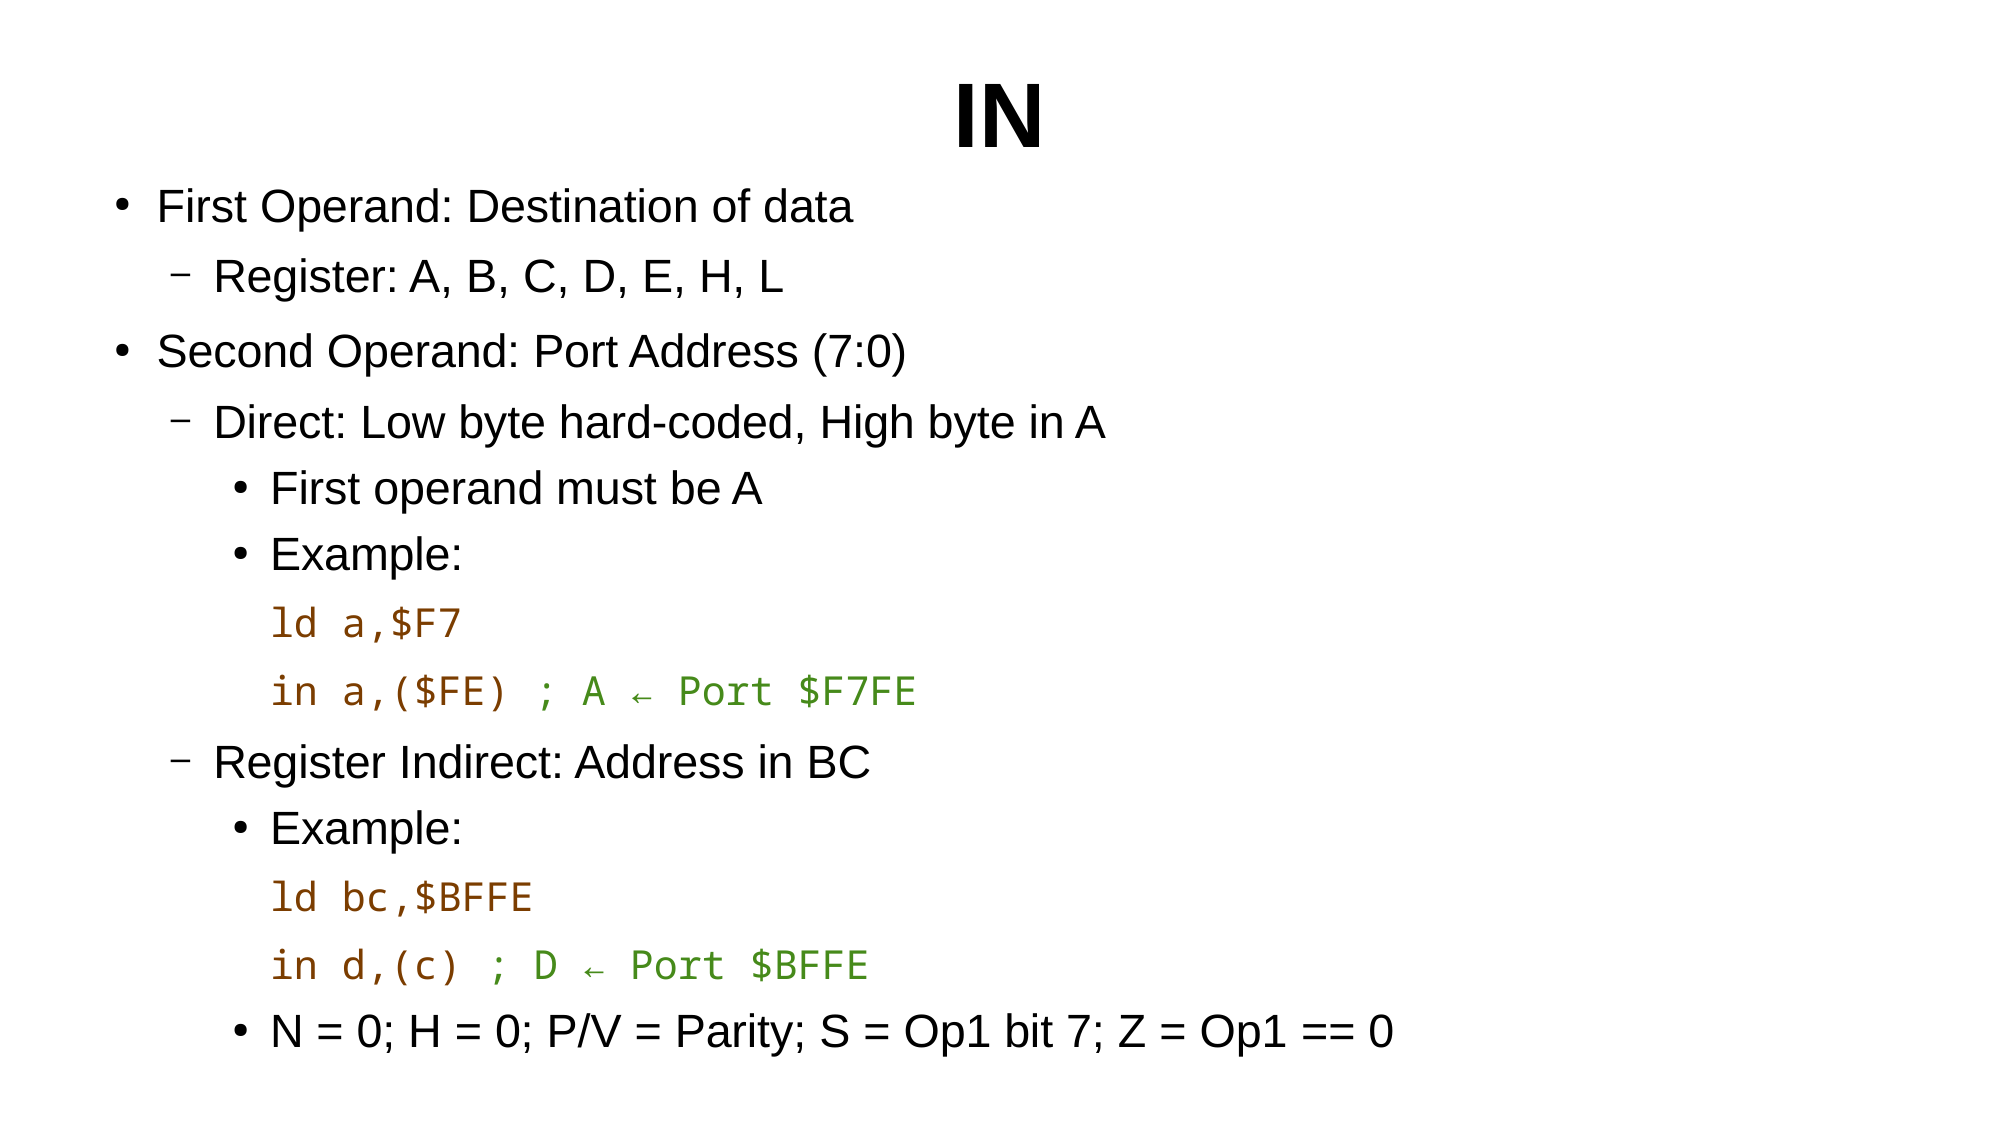

# IN
First Operand: Destination of data
Register: A, B, C, D, E, H, L
Second Operand: Port Address (7:0)
Direct: Low byte hard-coded, High byte in A
First operand must be A
Example:
ld a,$F7
in a,($FE) ; A ← Port $F7FE
Register Indirect: Address in BC
Example:
ld bc,$BFFE
in d,(c) ; D ← Port $BFFE
N = 0; H = 0; P/V = Parity; S = Op1 bit 7; Z = Op1 == 0